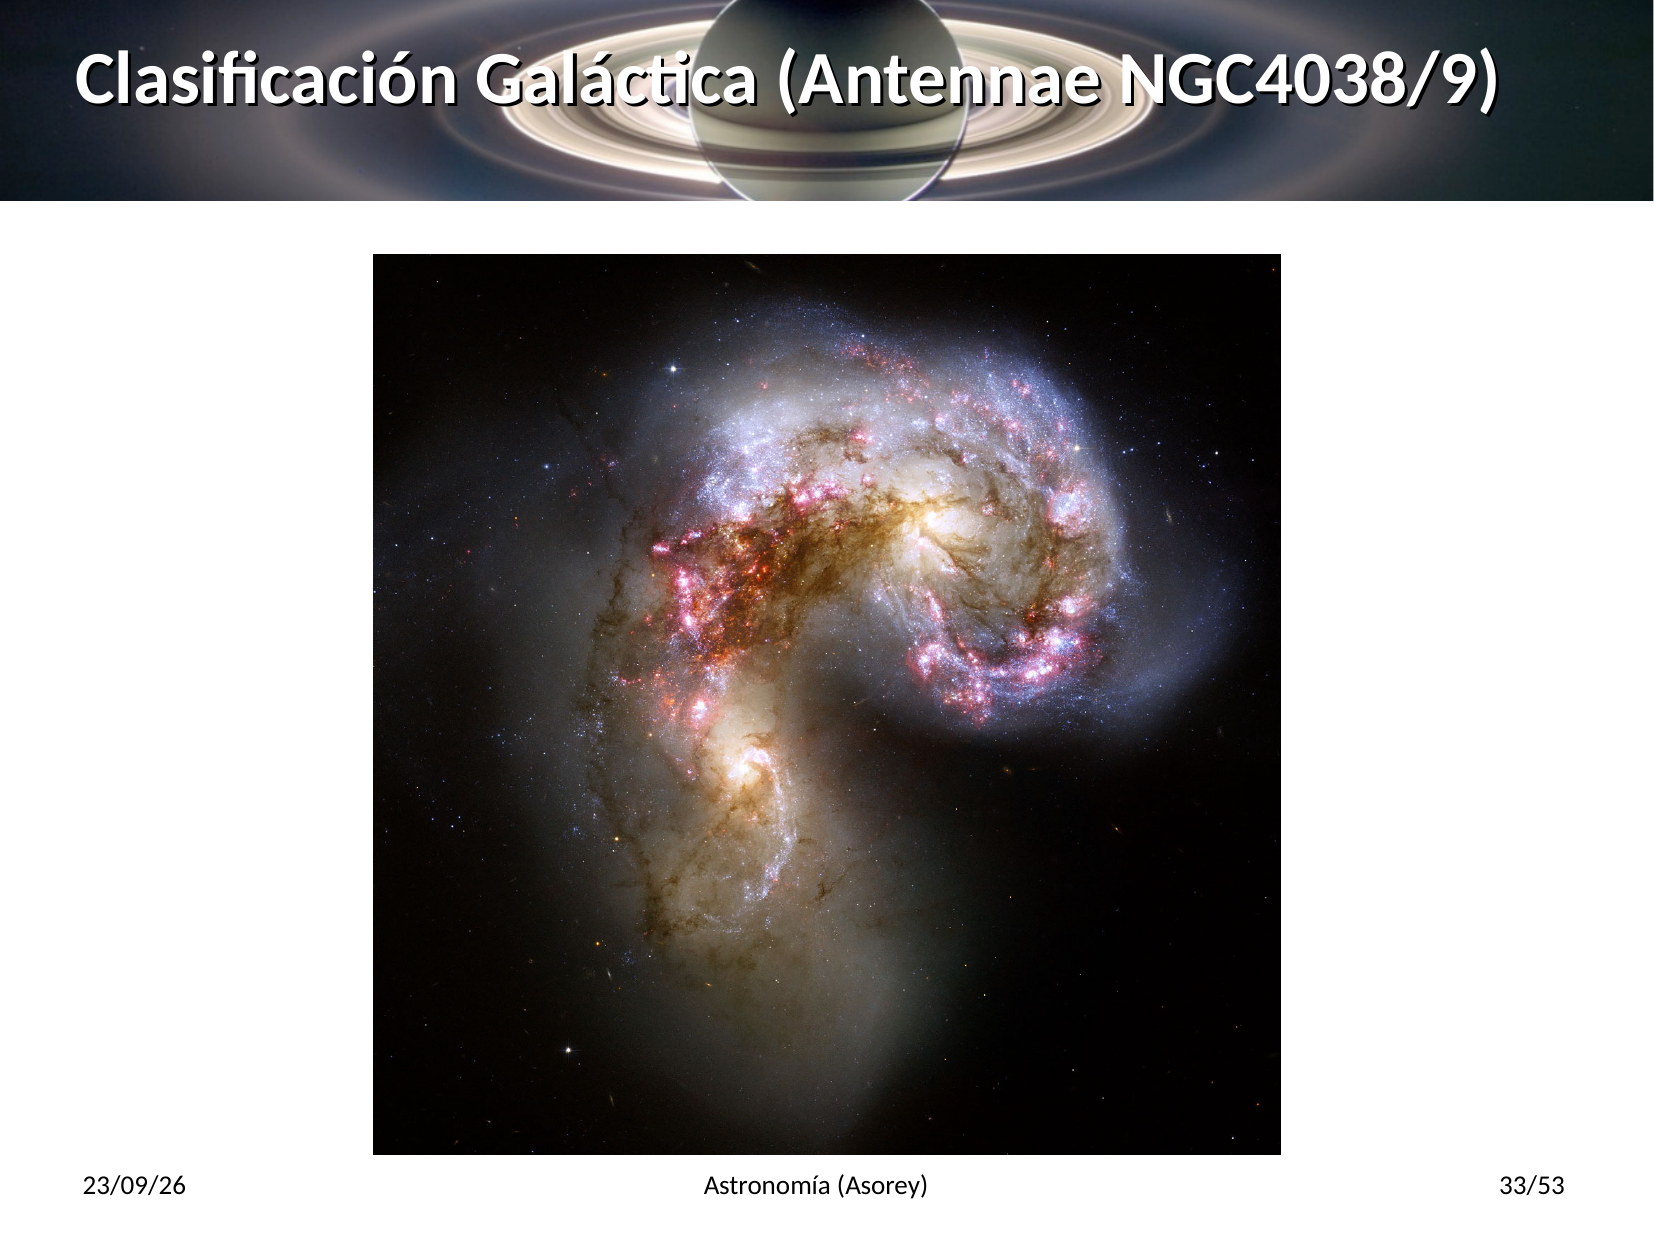

# Clasificación Galáctica (Antennae NGC4038/9)
Astronomía (Asorey)
33